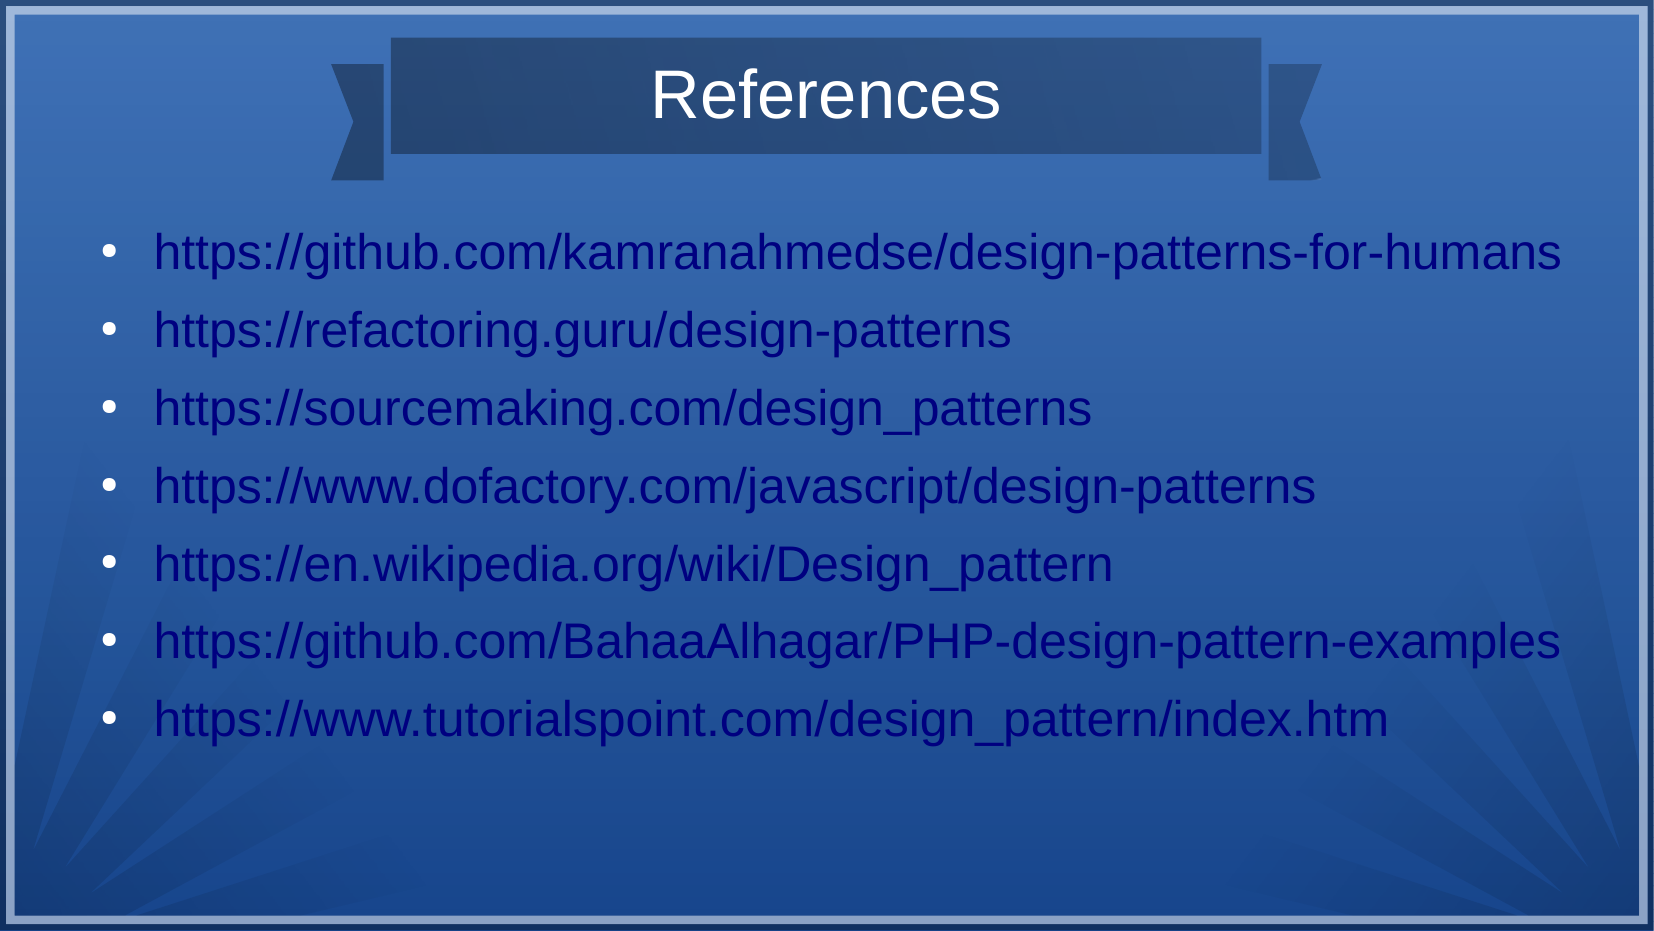

# References
https://github.com/kamranahmedse/design-patterns-for-humans
https://refactoring.guru/design-patterns
https://sourcemaking.com/design_patterns
https://www.dofactory.com/javascript/design-patterns
https://en.wikipedia.org/wiki/Design_pattern
https://github.com/BahaaAlhagar/PHP-design-pattern-examples
https://www.tutorialspoint.com/design_pattern/index.htm